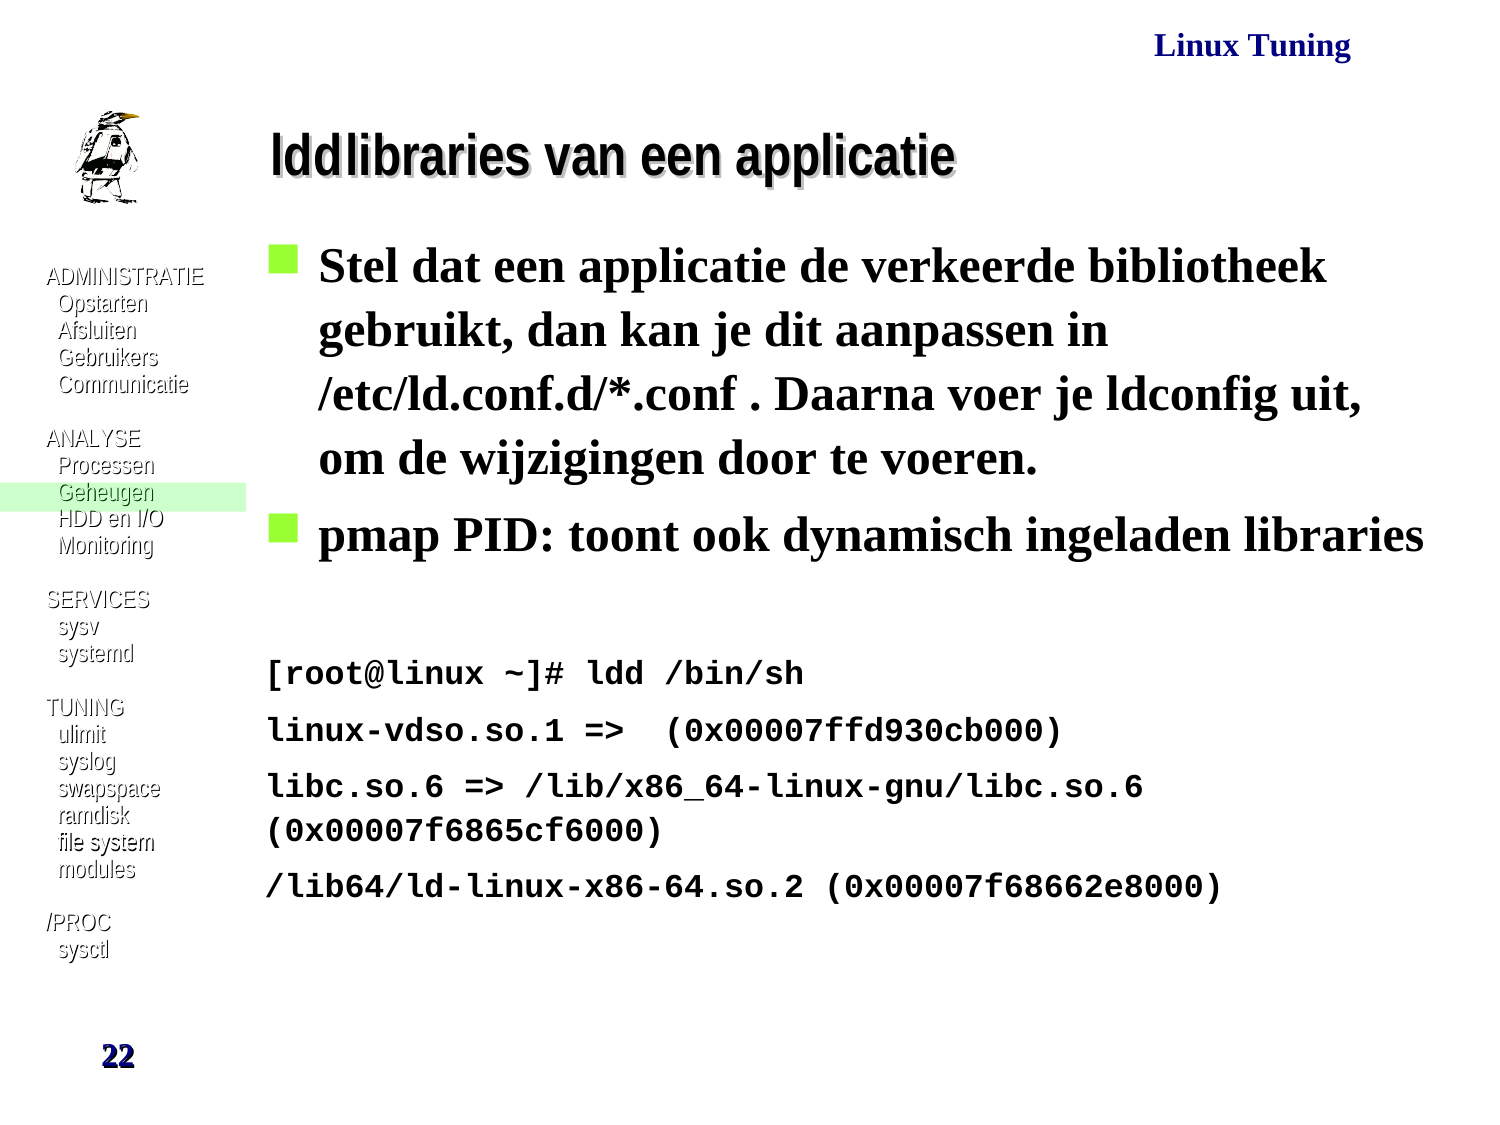

# ldd	libraries van een applicatie
Stel dat een applicatie de verkeerde bibliotheek gebruikt, dan kan je dit aanpassen in /etc/ld.conf.d/*.conf . Daarna voer je ldconfig uit,
om de wijzigingen door te voeren.
pmap PID: toont ook dynamisch ingeladen libraries
[root@linux ~]# ldd /bin/sh
linux-vdso.so.1 => (0x00007ffd930cb000)
libc.so.6 => /lib/x86_64-linux-gnu/libc.so.6 (0x00007f6865cf6000)
/lib64/ld-linux-x86-64.so.2 (0x00007f68662e8000)